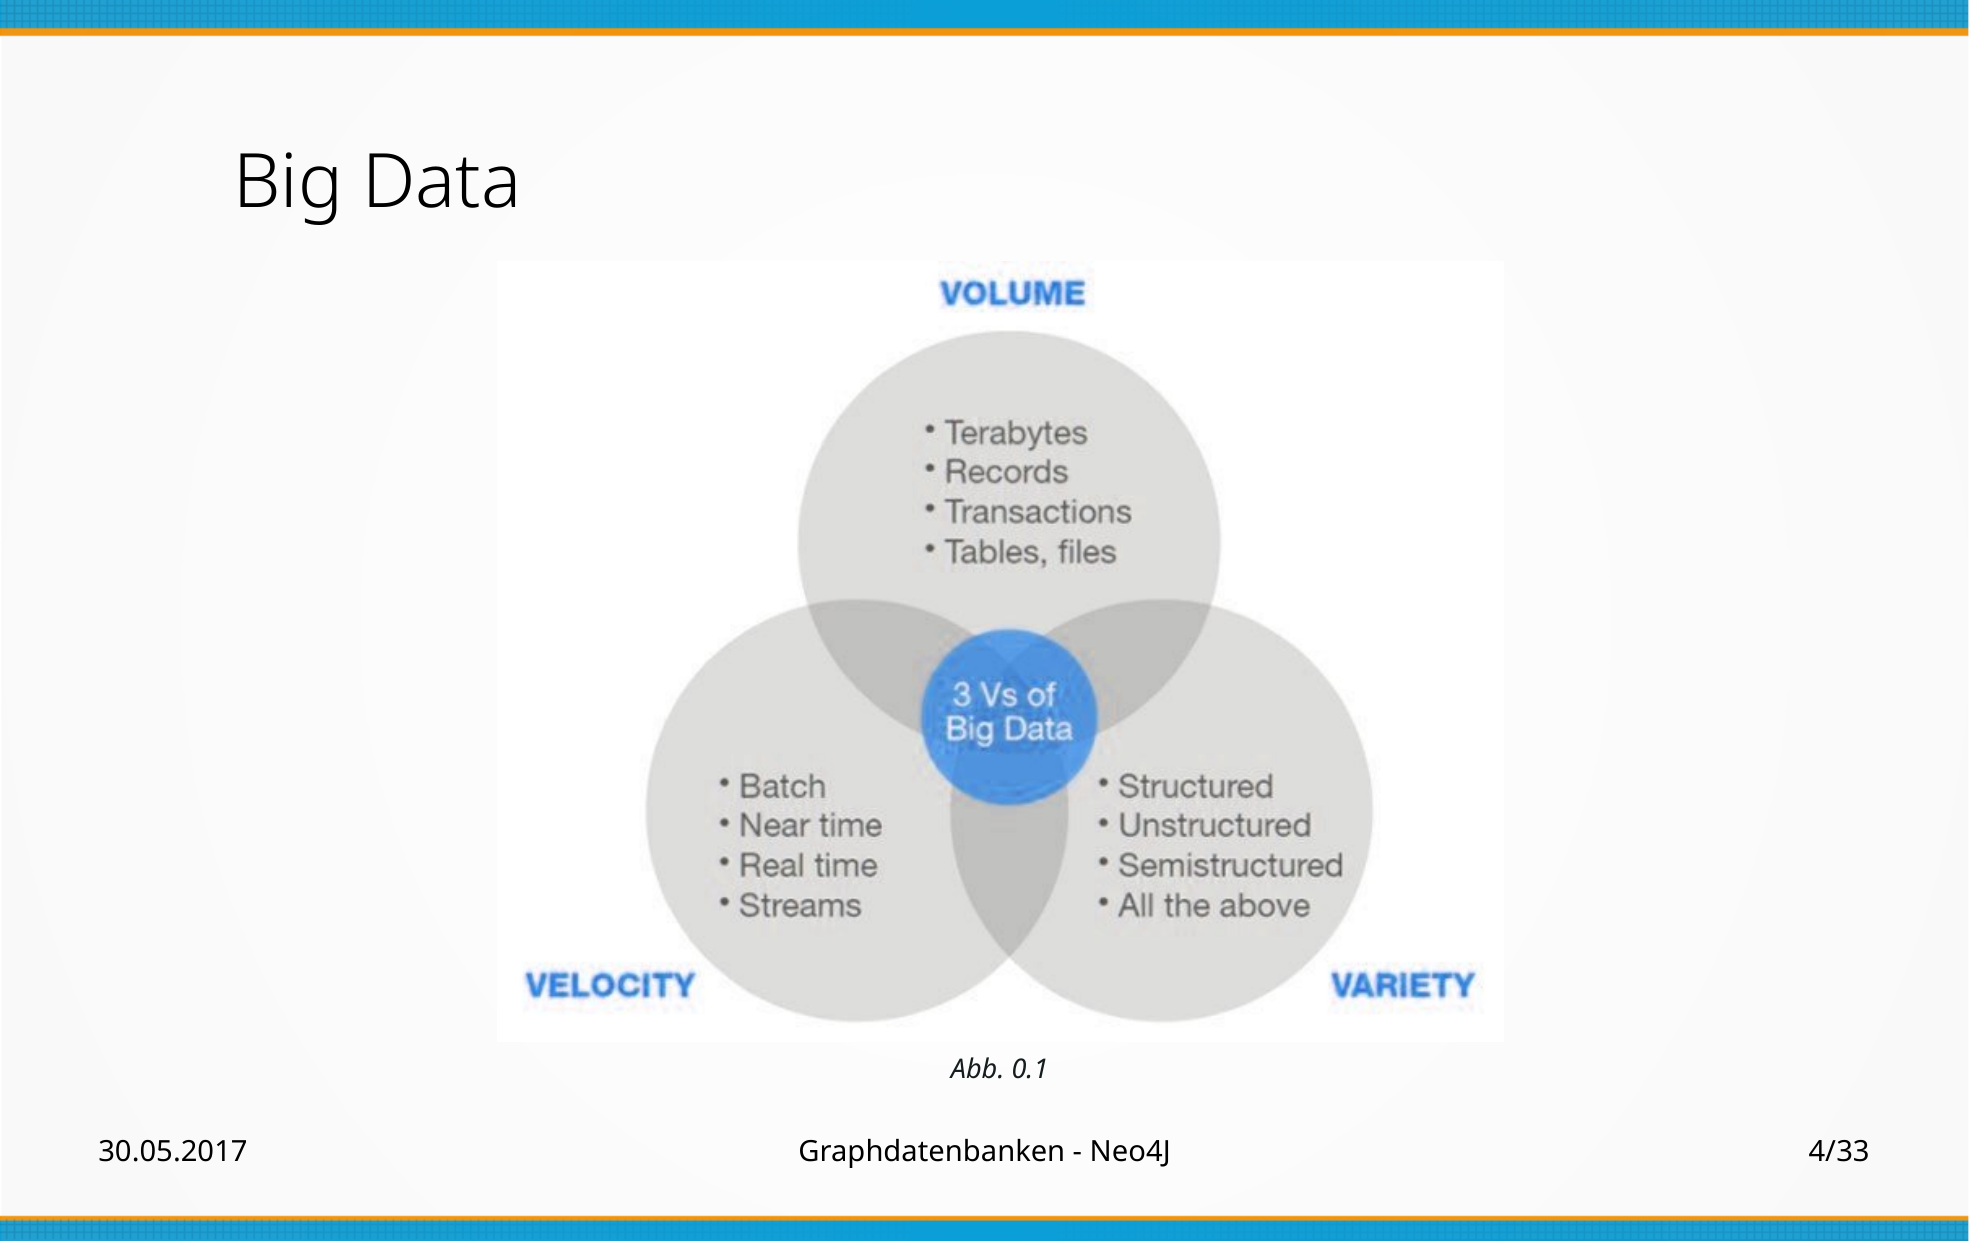

# Big Data
Abb. 0.1
30.05.2017
Graphdatenbanken - Neo4J
4